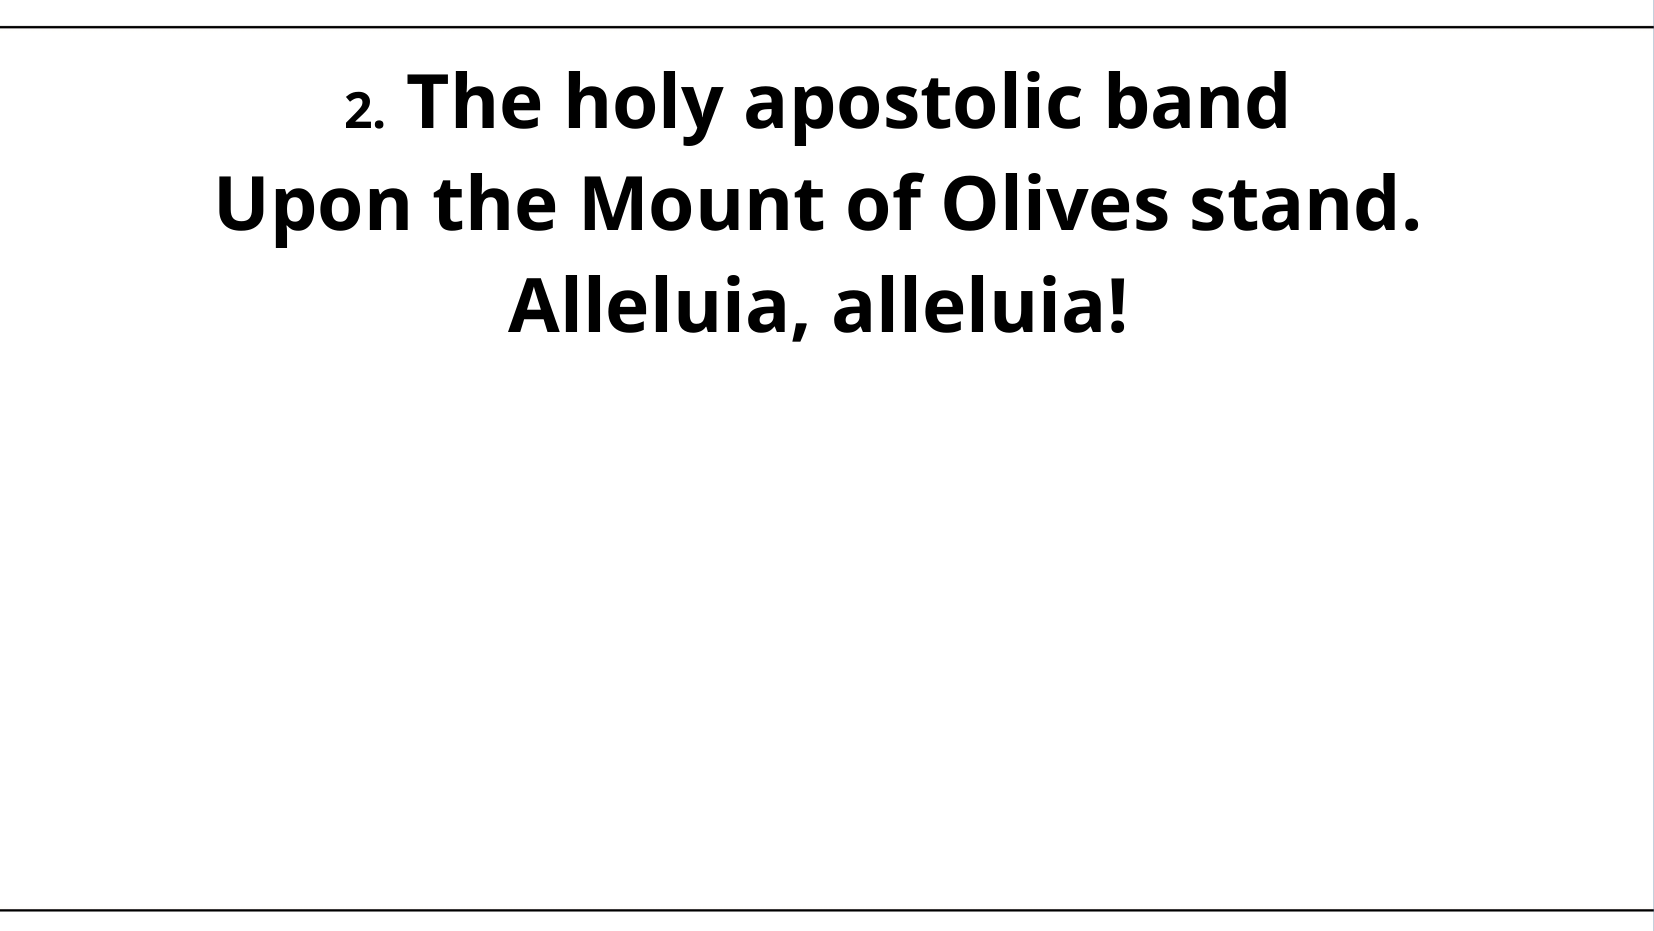

2. The holy apostolic band
Upon the Mount of Olives stand.
Alleluia, alleluia!